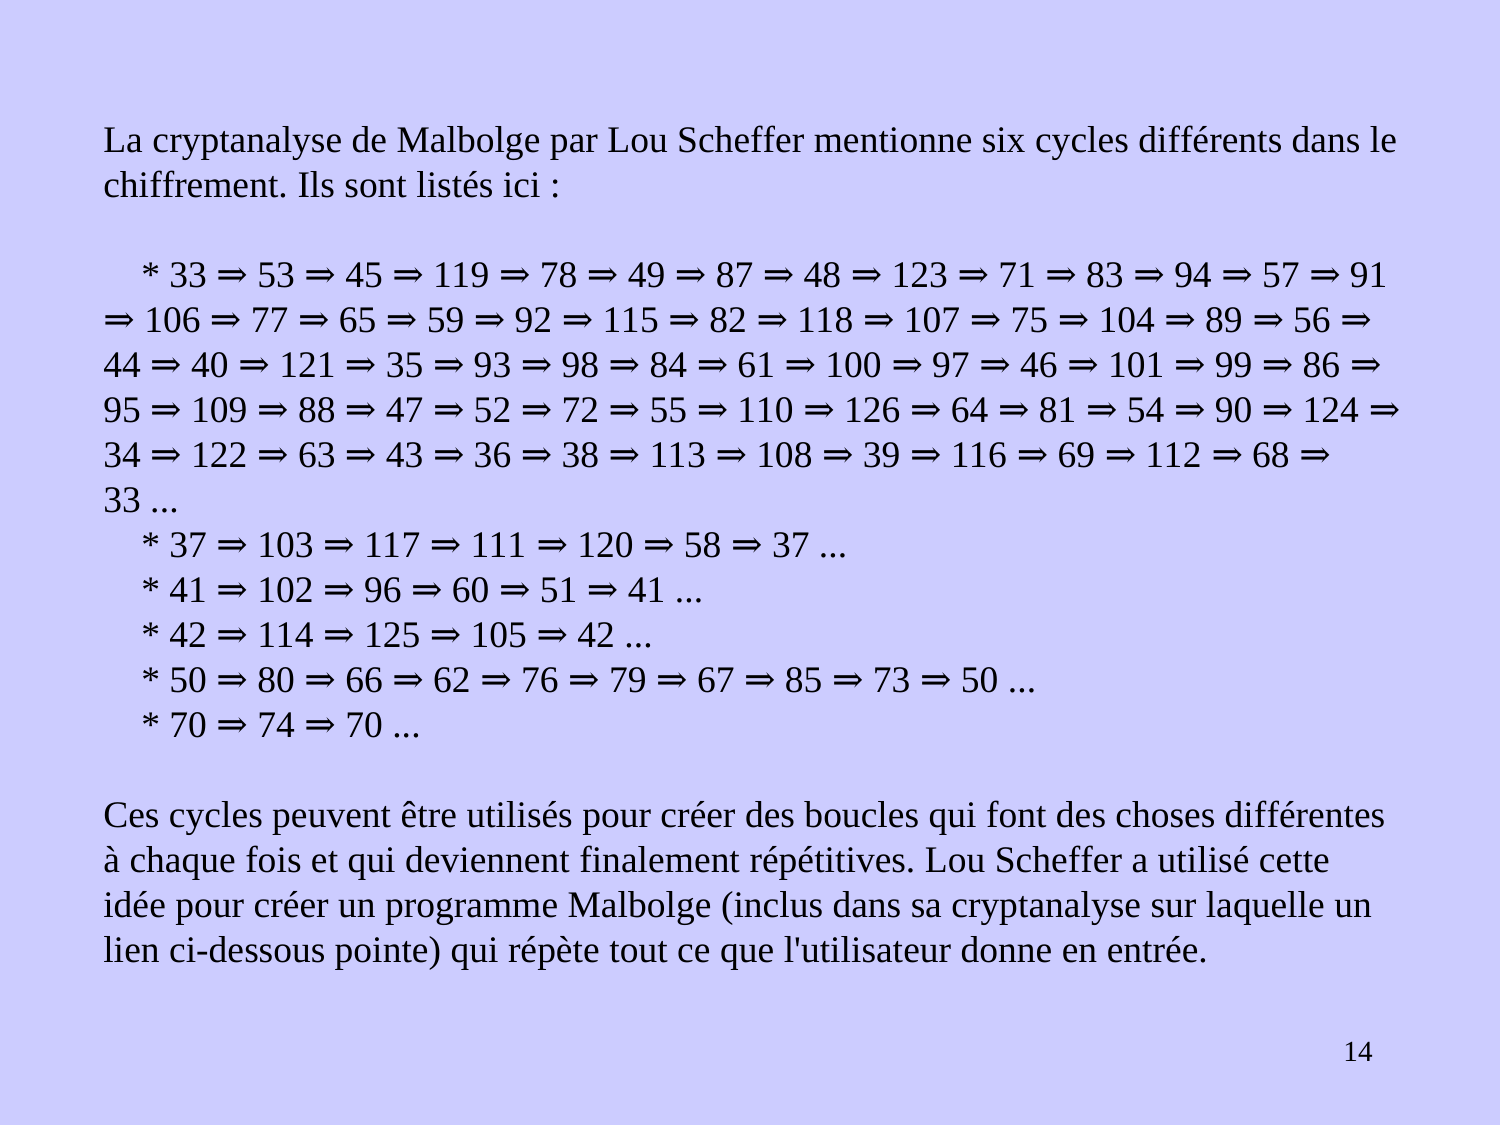

La cryptanalyse de Malbolge par Lou Scheffer mentionne six cycles différents dans le chiffrement. Ils sont listés ici :
 * 33 ⇒ 53 ⇒ 45 ⇒ 119 ⇒ 78 ⇒ 49 ⇒ 87 ⇒ 48 ⇒ 123 ⇒ 71 ⇒ 83 ⇒ 94 ⇒ 57 ⇒ 91 ⇒ 106 ⇒ 77 ⇒ 65 ⇒ 59 ⇒ 92 ⇒ 115 ⇒ 82 ⇒ 118 ⇒ 107 ⇒ 75 ⇒ 104 ⇒ 89 ⇒ 56 ⇒ 44 ⇒ 40 ⇒ 121 ⇒ 35 ⇒ 93 ⇒ 98 ⇒ 84 ⇒ 61 ⇒ 100 ⇒ 97 ⇒ 46 ⇒ 101 ⇒ 99 ⇒ 86 ⇒ 95 ⇒ 109 ⇒ 88 ⇒ 47 ⇒ 52 ⇒ 72 ⇒ 55 ⇒ 110 ⇒ 126 ⇒ 64 ⇒ 81 ⇒ 54 ⇒ 90 ⇒ 124 ⇒ 34 ⇒ 122 ⇒ 63 ⇒ 43 ⇒ 36 ⇒ 38 ⇒ 113 ⇒ 108 ⇒ 39 ⇒ 116 ⇒ 69 ⇒ 112 ⇒ 68 ⇒ 33 ...
 * 37 ⇒ 103 ⇒ 117 ⇒ 111 ⇒ 120 ⇒ 58 ⇒ 37 ...
 * 41 ⇒ 102 ⇒ 96 ⇒ 60 ⇒ 51 ⇒ 41 ...
 * 42 ⇒ 114 ⇒ 125 ⇒ 105 ⇒ 42 ...
 * 50 ⇒ 80 ⇒ 66 ⇒ 62 ⇒ 76 ⇒ 79 ⇒ 67 ⇒ 85 ⇒ 73 ⇒ 50 ...
 * 70 ⇒ 74 ⇒ 70 ...
Ces cycles peuvent être utilisés pour créer des boucles qui font des choses différentes à chaque fois et qui deviennent finalement répétitives. Lou Scheffer a utilisé cette idée pour créer un programme Malbolge (inclus dans sa cryptanalyse sur laquelle un lien ci-dessous pointe) qui répète tout ce que l'utilisateur donne en entrée.